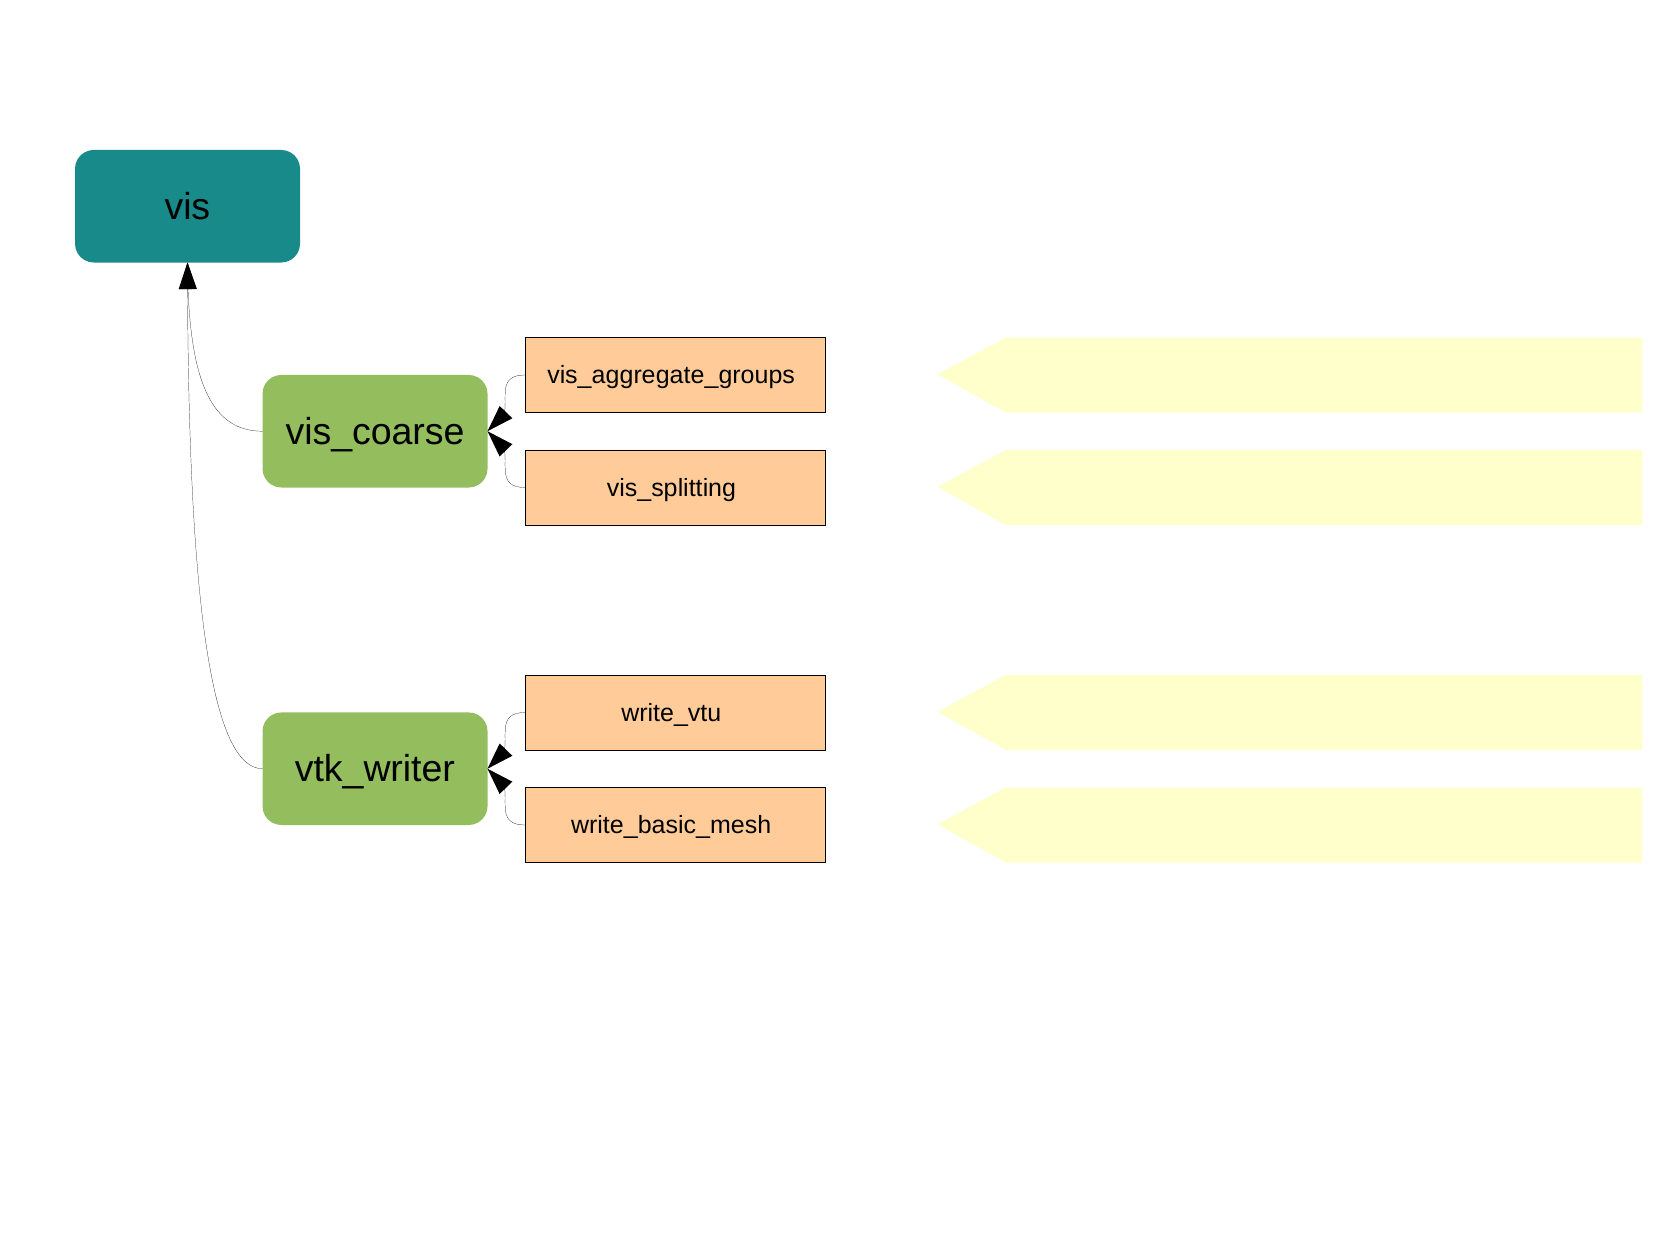

vis
vis_aggregate_groups
vis_coarse
vis_splitting
write_vtu
vtk_writer
write_basic_mesh